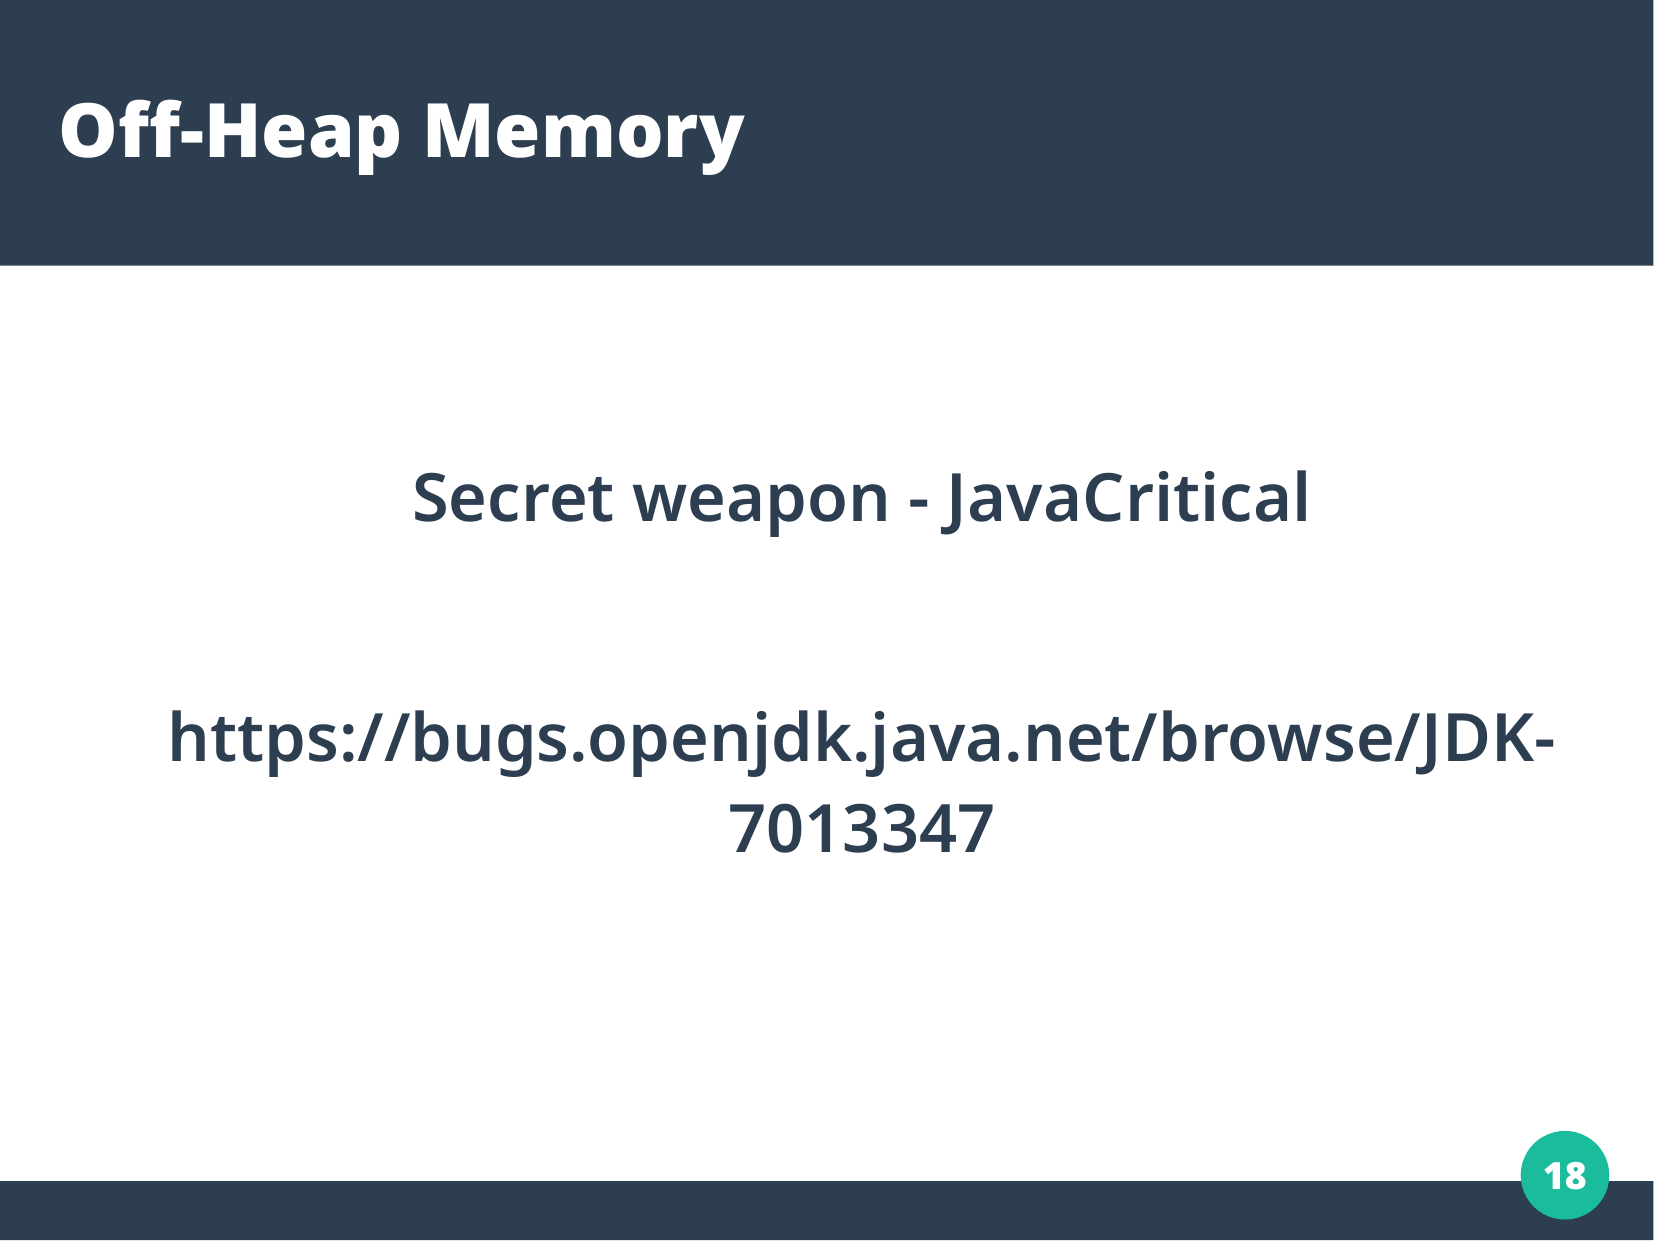

# Off-Heap Memory
Secret weapon - JavaCritical
https://bugs.openjdk.java.net/browse/JDK-7013347
18